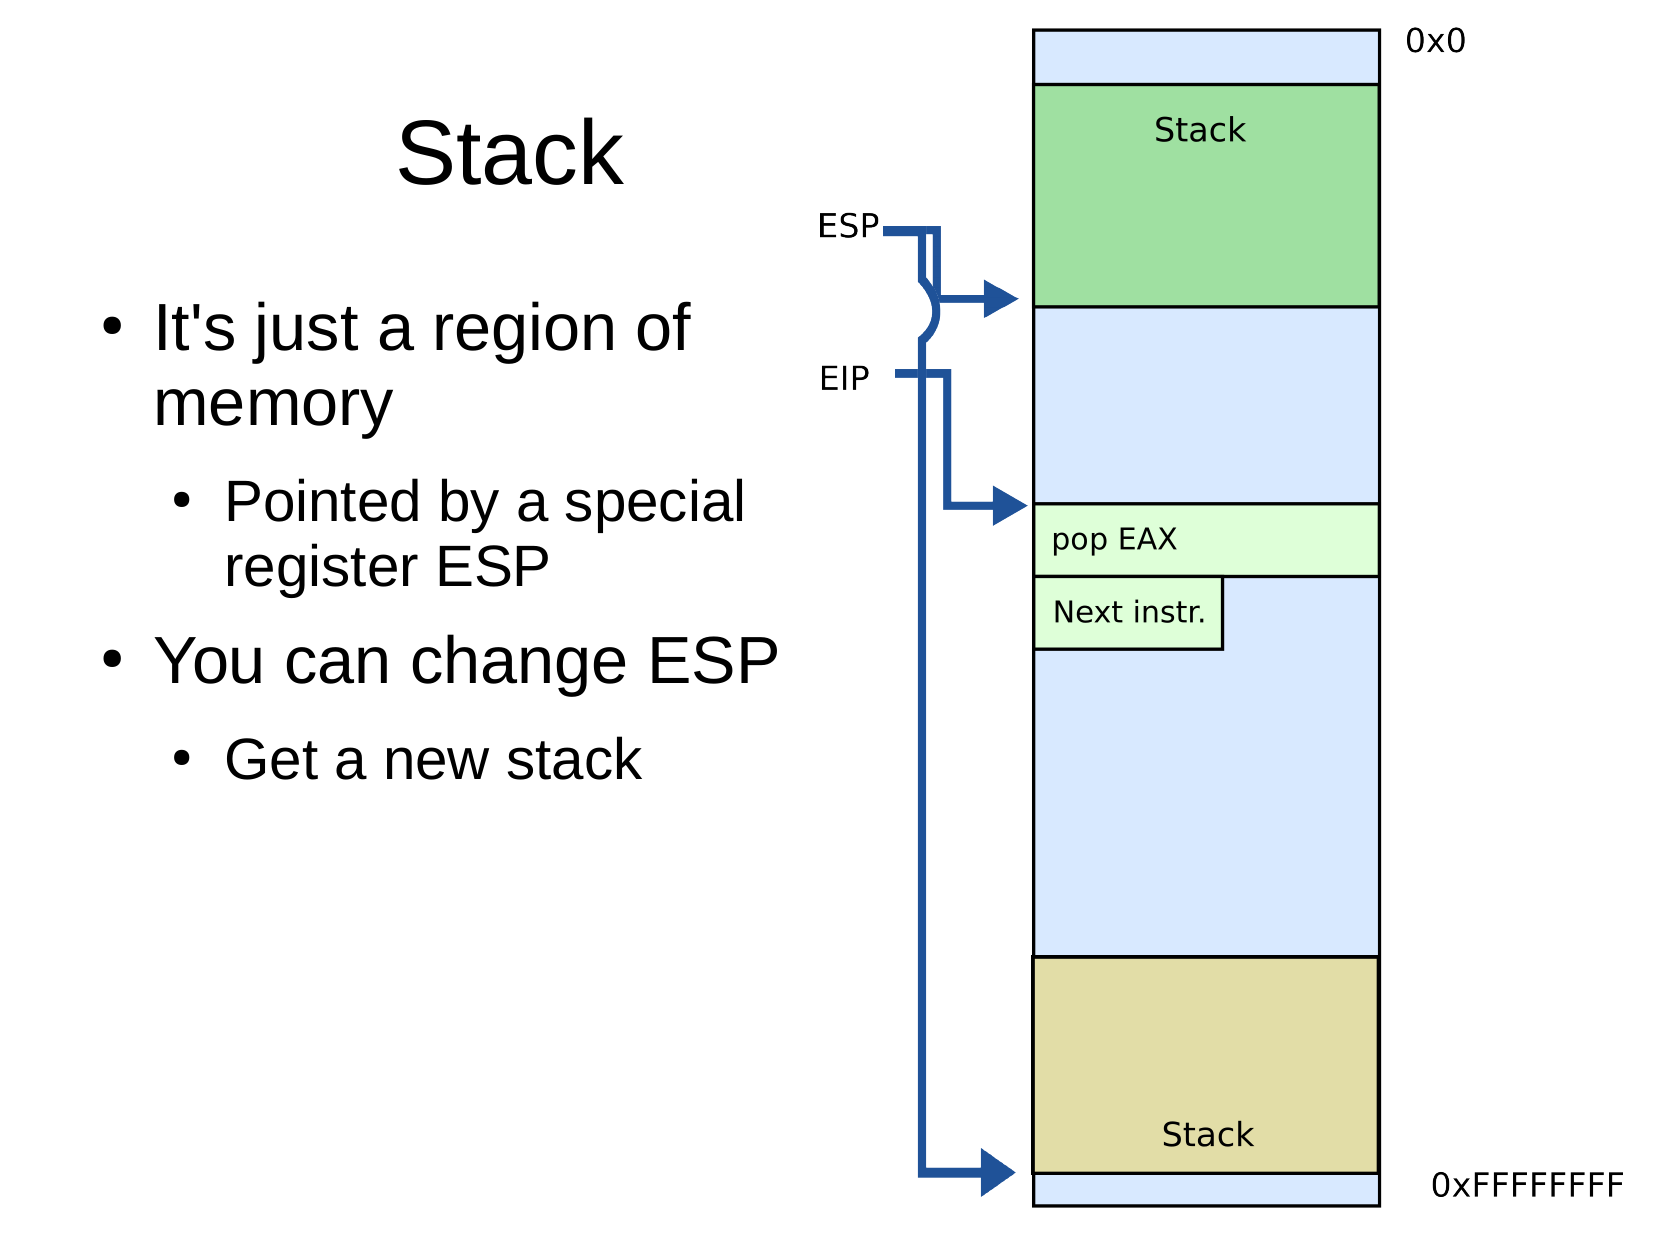

# Stack
It's just a region of memory
Pointed by a special register ESP
You can change ESP
Get a new stack